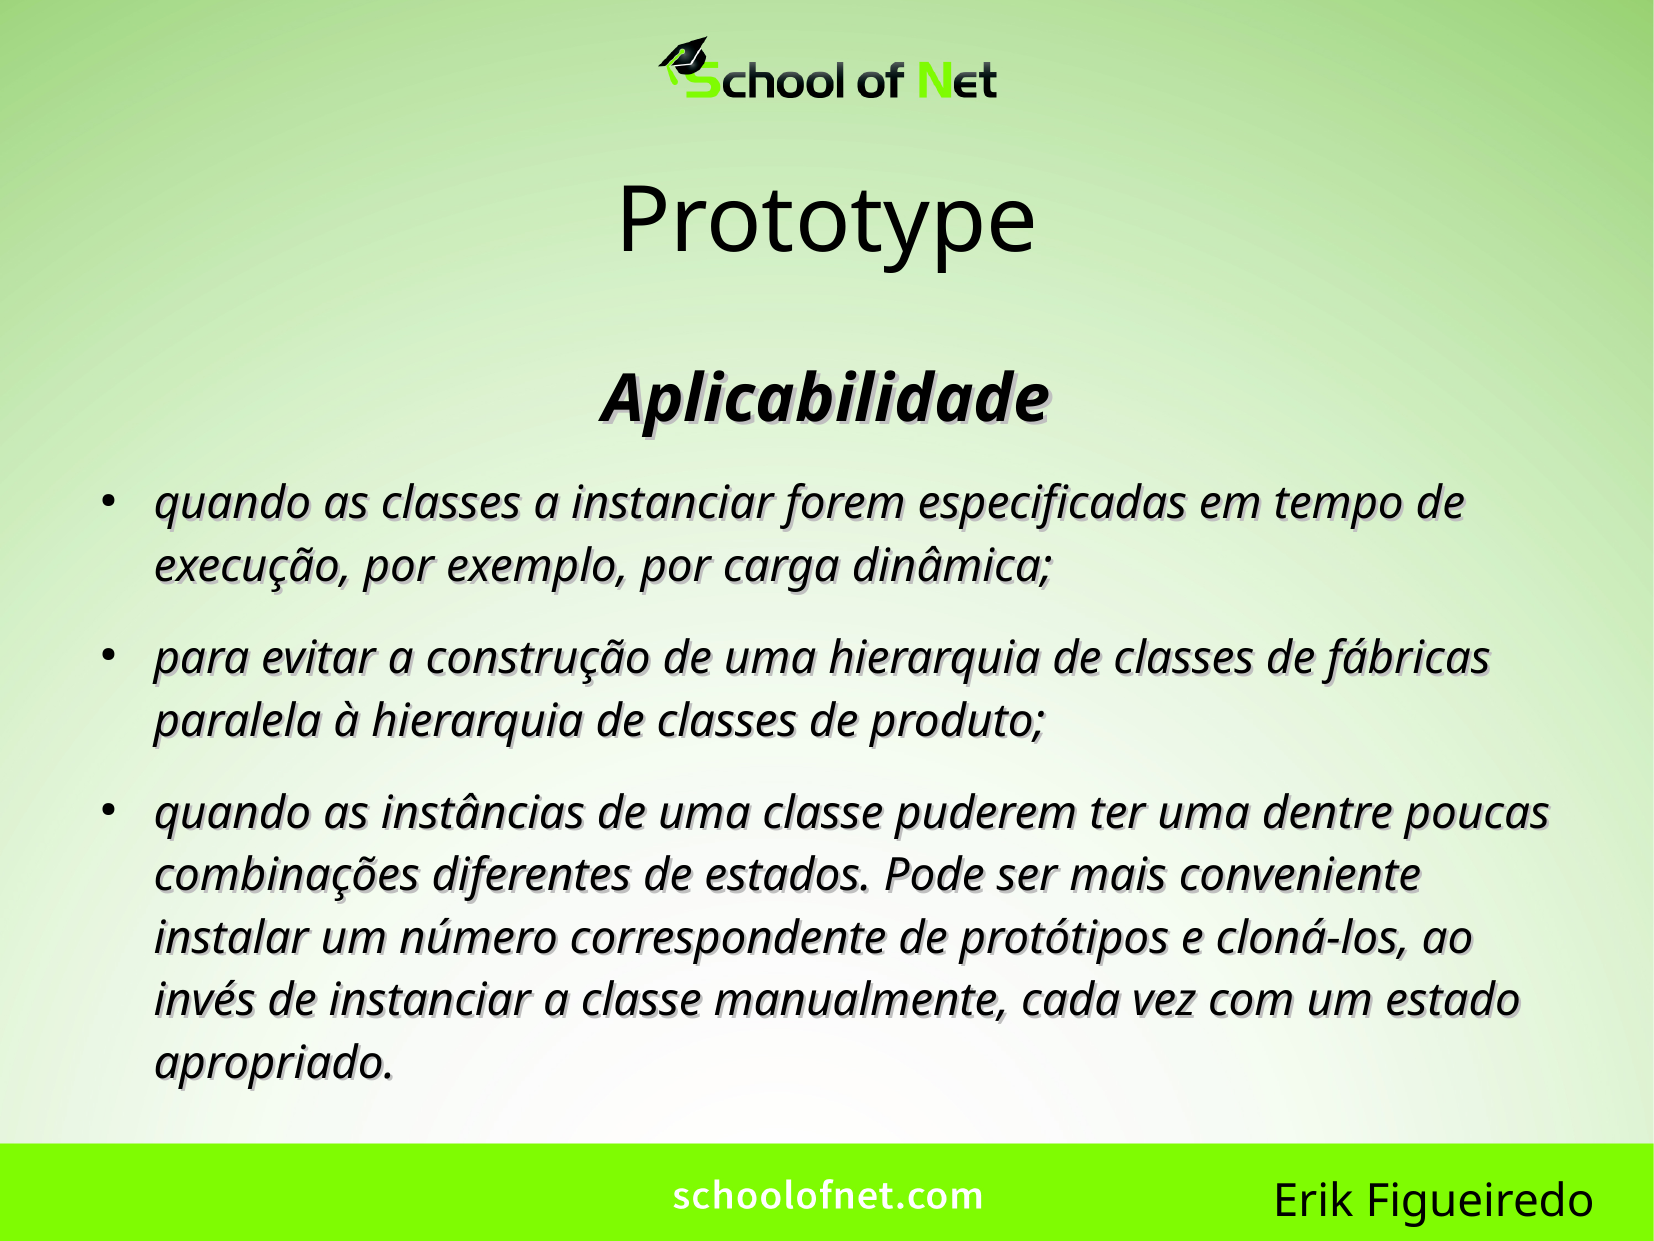

# Prototype
Aplicabilidade
quando as classes a instanciar forem especificadas em tempo de execução, por exemplo, por carga dinâmica;
para evitar a construção de uma hierarquia de classes de fábricas paralela à hierarquia de classes de produto;
quando as instâncias de uma classe puderem ter uma dentre poucas combinações diferentes de estados. Pode ser mais conveniente instalar um número correspondente de protótipos e cloná-los, ao invés de instanciar a classe manualmente, cada vez com um estado apropriado.
Erik Figueiredo